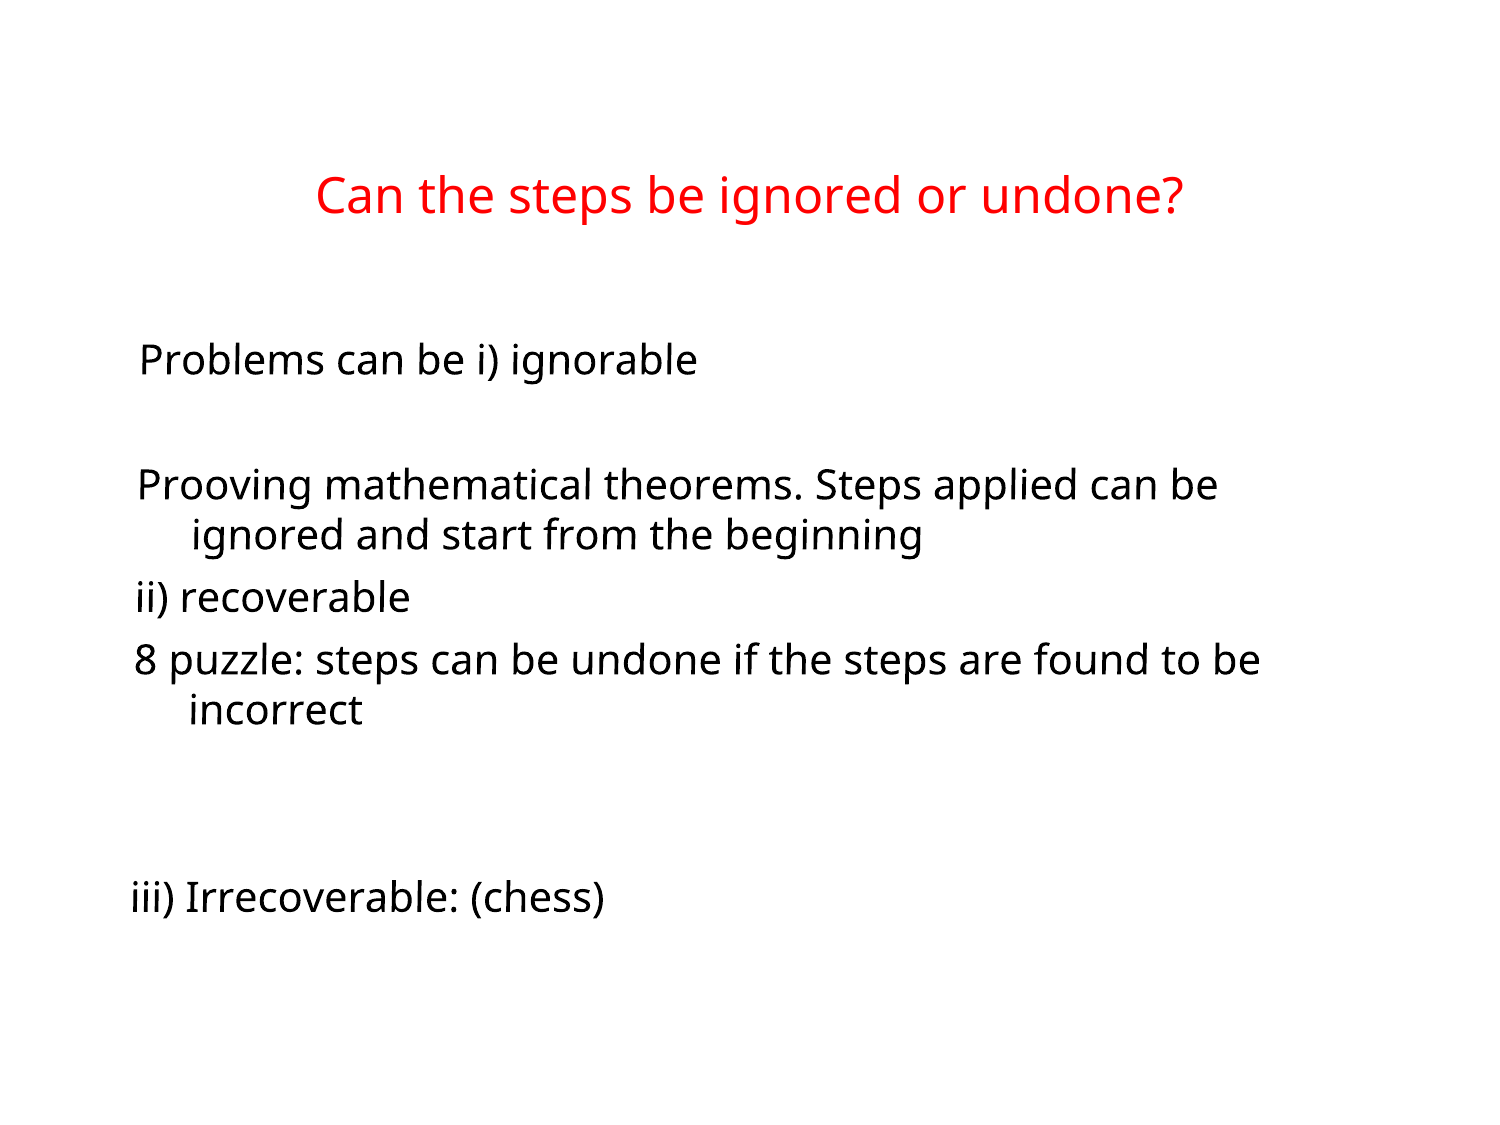

Can the steps be ignored or undone?
#
Problems can be i) ignorable
Prooving mathematical theorems. Steps applied can be ignored and start from the beginning
ii) recoverable
8 puzzle: steps can be undone if the steps are found to be incorrect
iii) Irrecoverable: (chess)